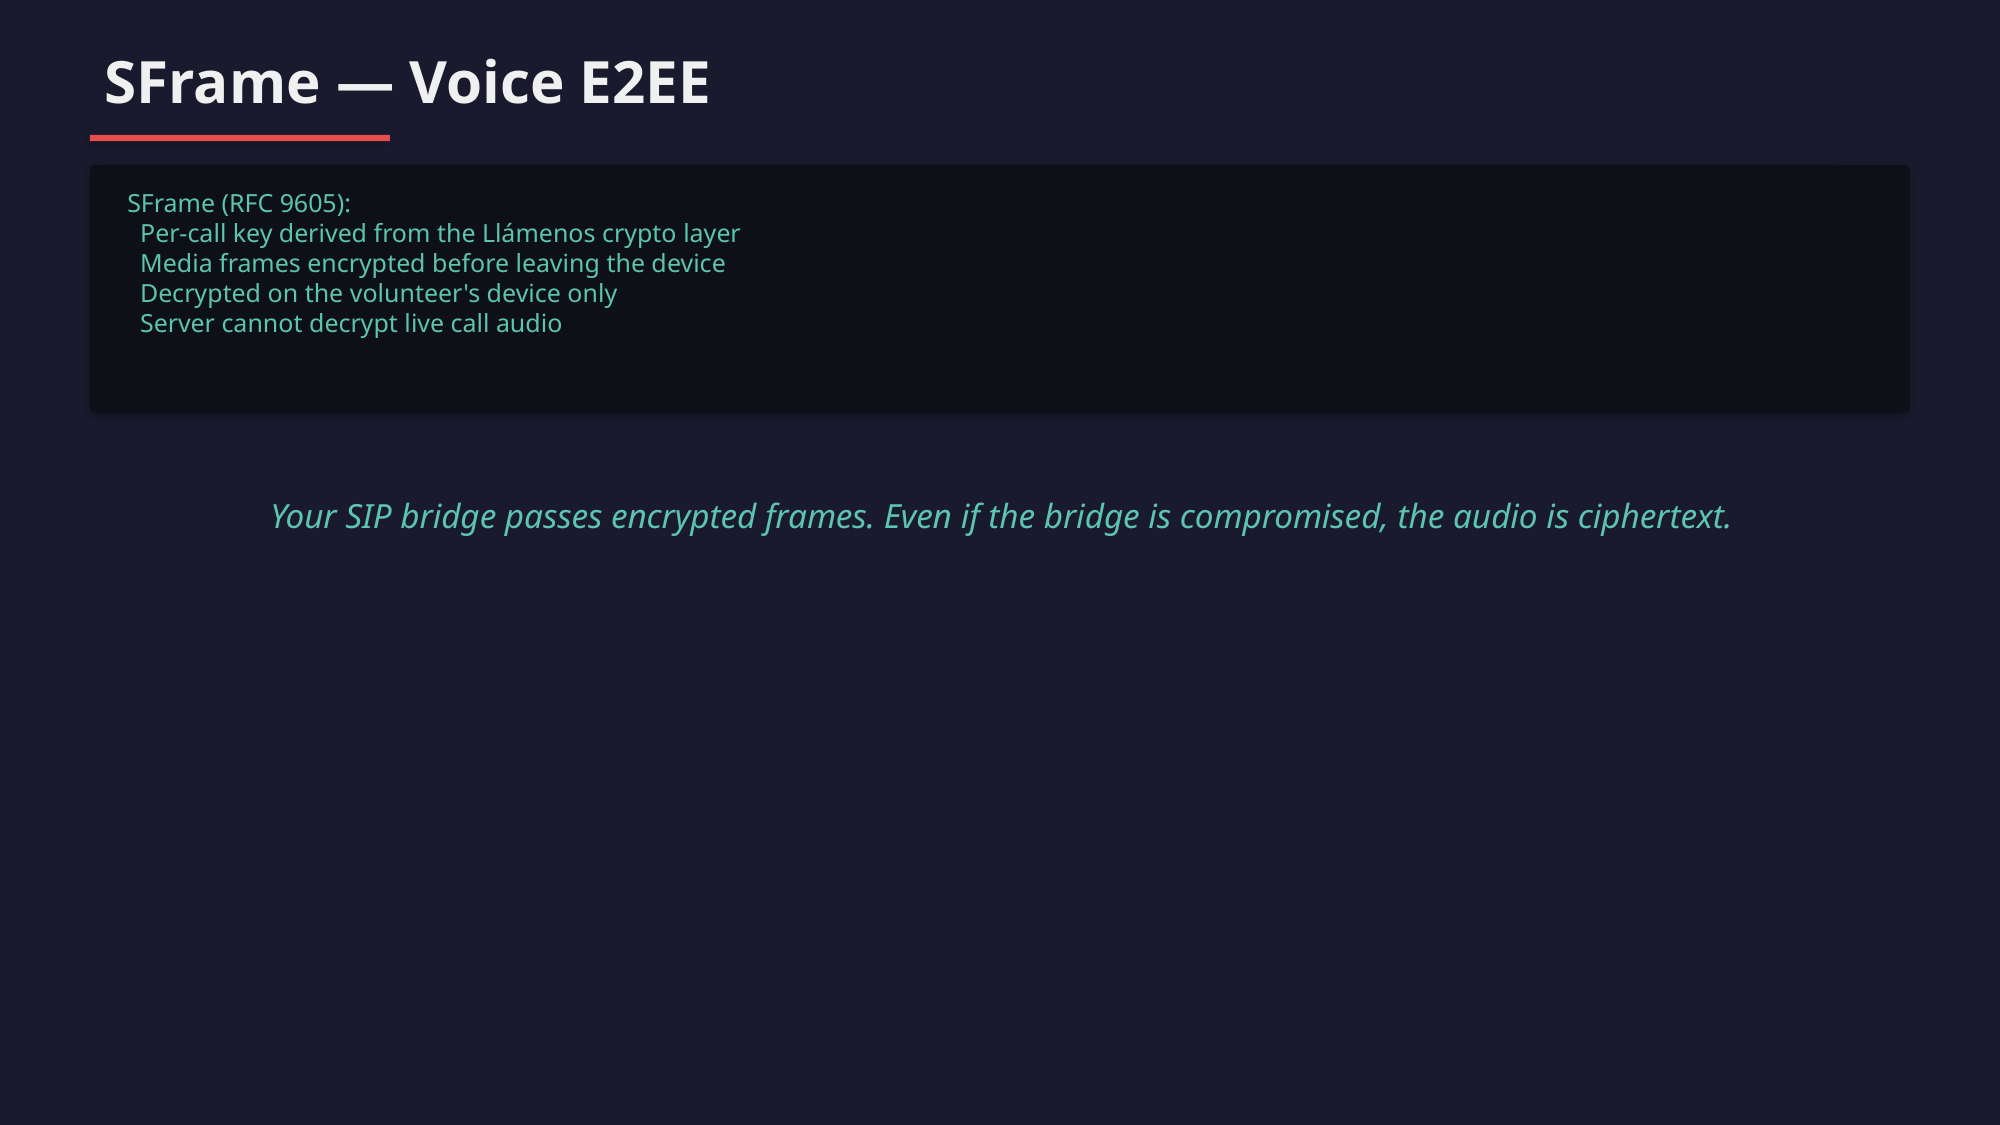

SFrame — Voice E2EE
Voice calls are encrypted too — not just notes.
SFrame (RFC 9605):
 Per-call key derived from the Llámenos crypto layer
 Media frames encrypted before leaving the device
 Decrypted on the volunteer's device only
 Server cannot decrypt live call audio
Your SIP bridge passes encrypted frames. Even if the bridge is compromised, the audio is ciphertext.